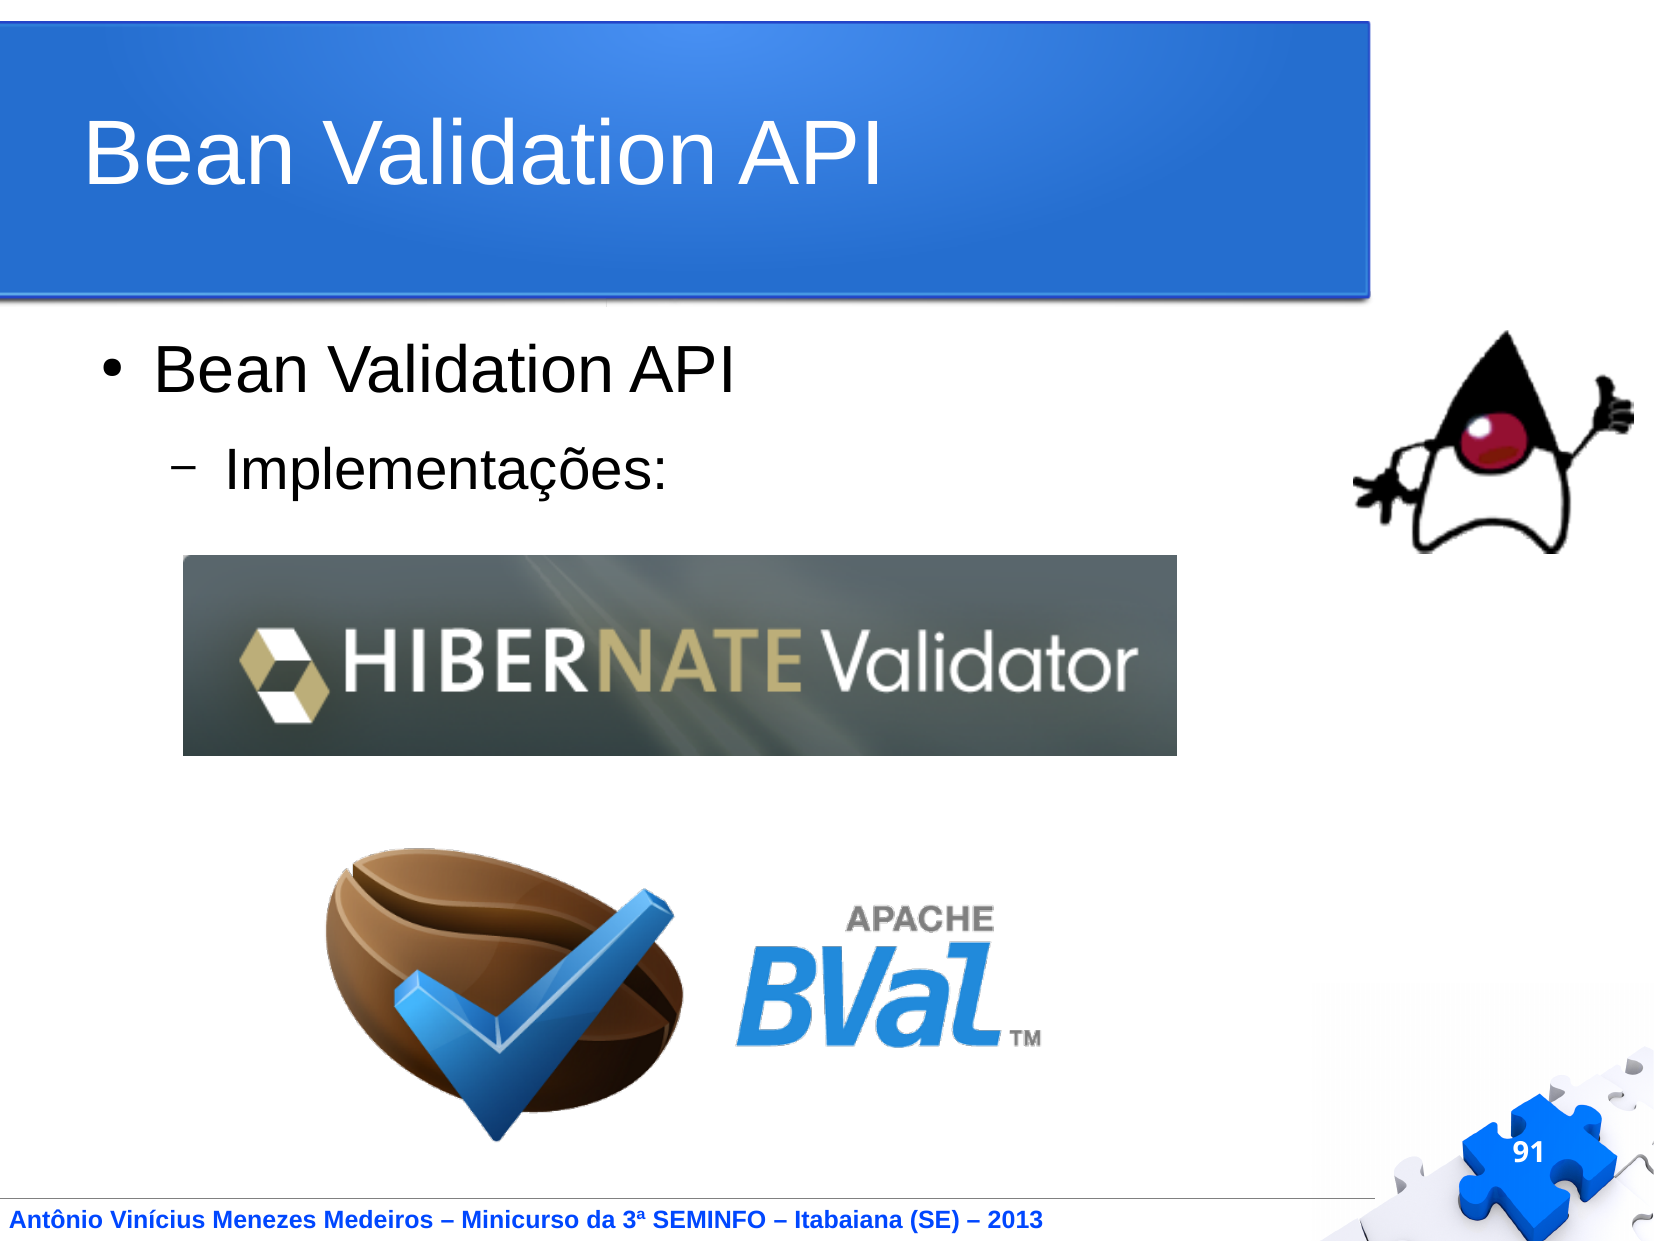

# Bean Validation API
Bean Validation API
Implementações:
91